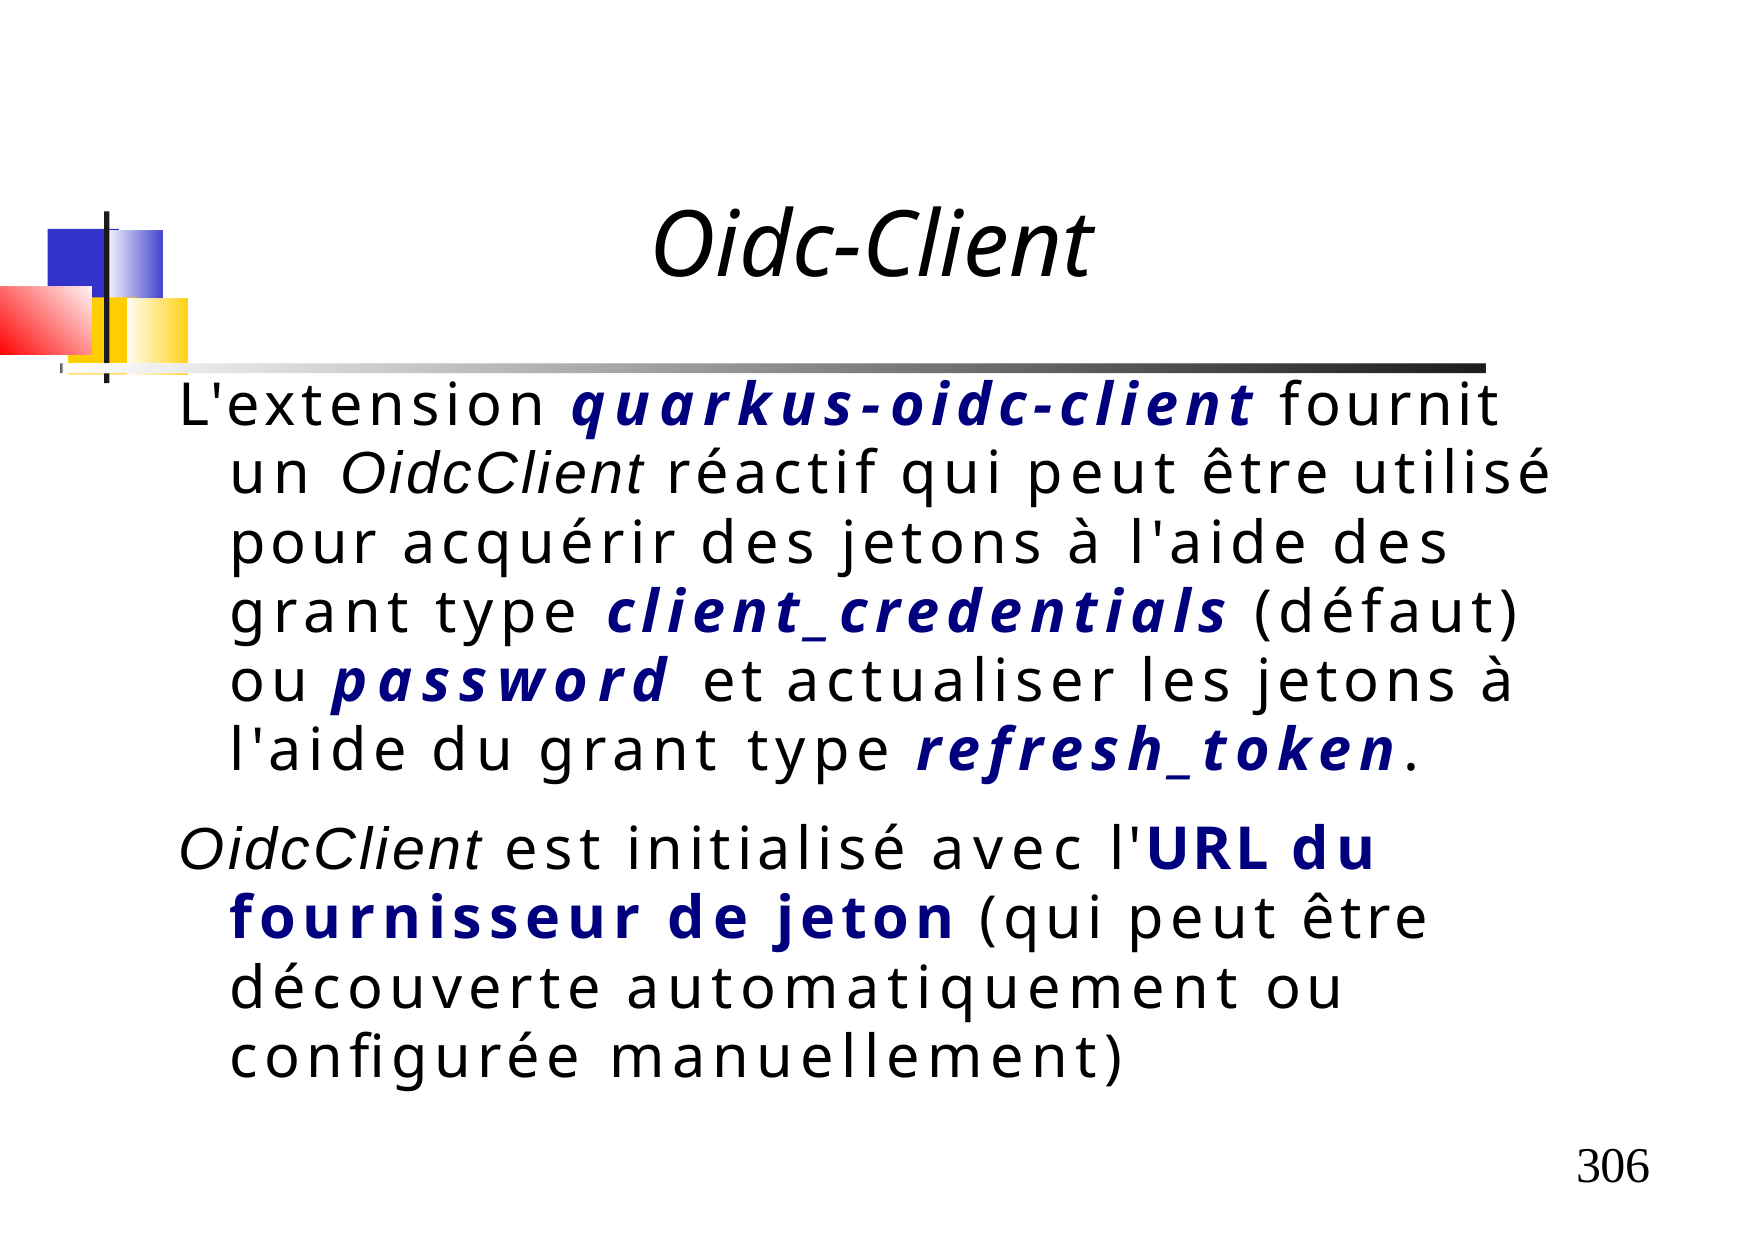

# Oidc-Client
L'extension quarkus-oidc-client fournit un OidcClient réactif qui peut être utilisé pour acquérir des jetons à l'aide des grant type client_credentials (défaut) ou password et actualiser les jetons à l'aide du grant type refresh_token.
OidcClient est initialisé avec l'URL du fournisseur de jeton (qui peut être découverte automatiquement ou configurée manuellement)
306